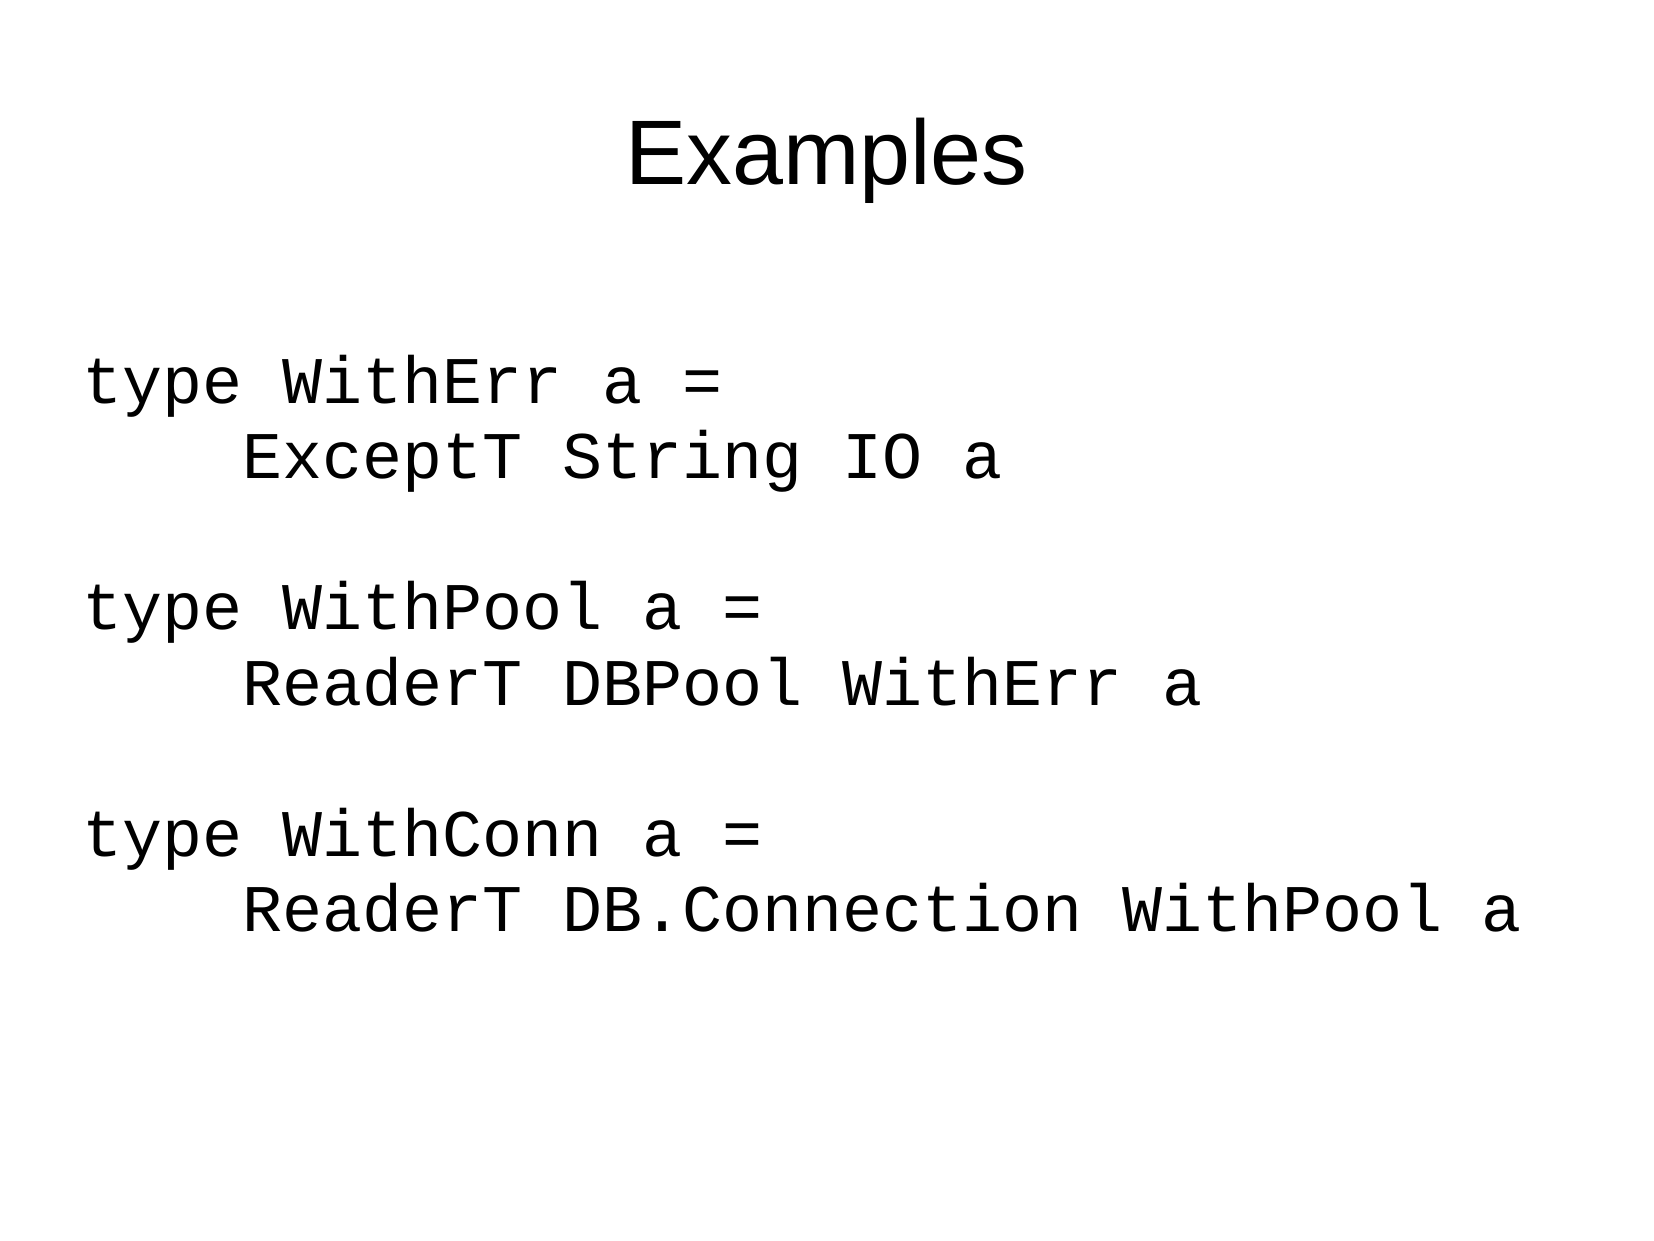

# Examples
type WithErr a =
 ExceptT String IO a
type WithPool a =
 ReaderT DBPool WithErr a
type WithConn a =
 ReaderT DB.Connection WithPool a